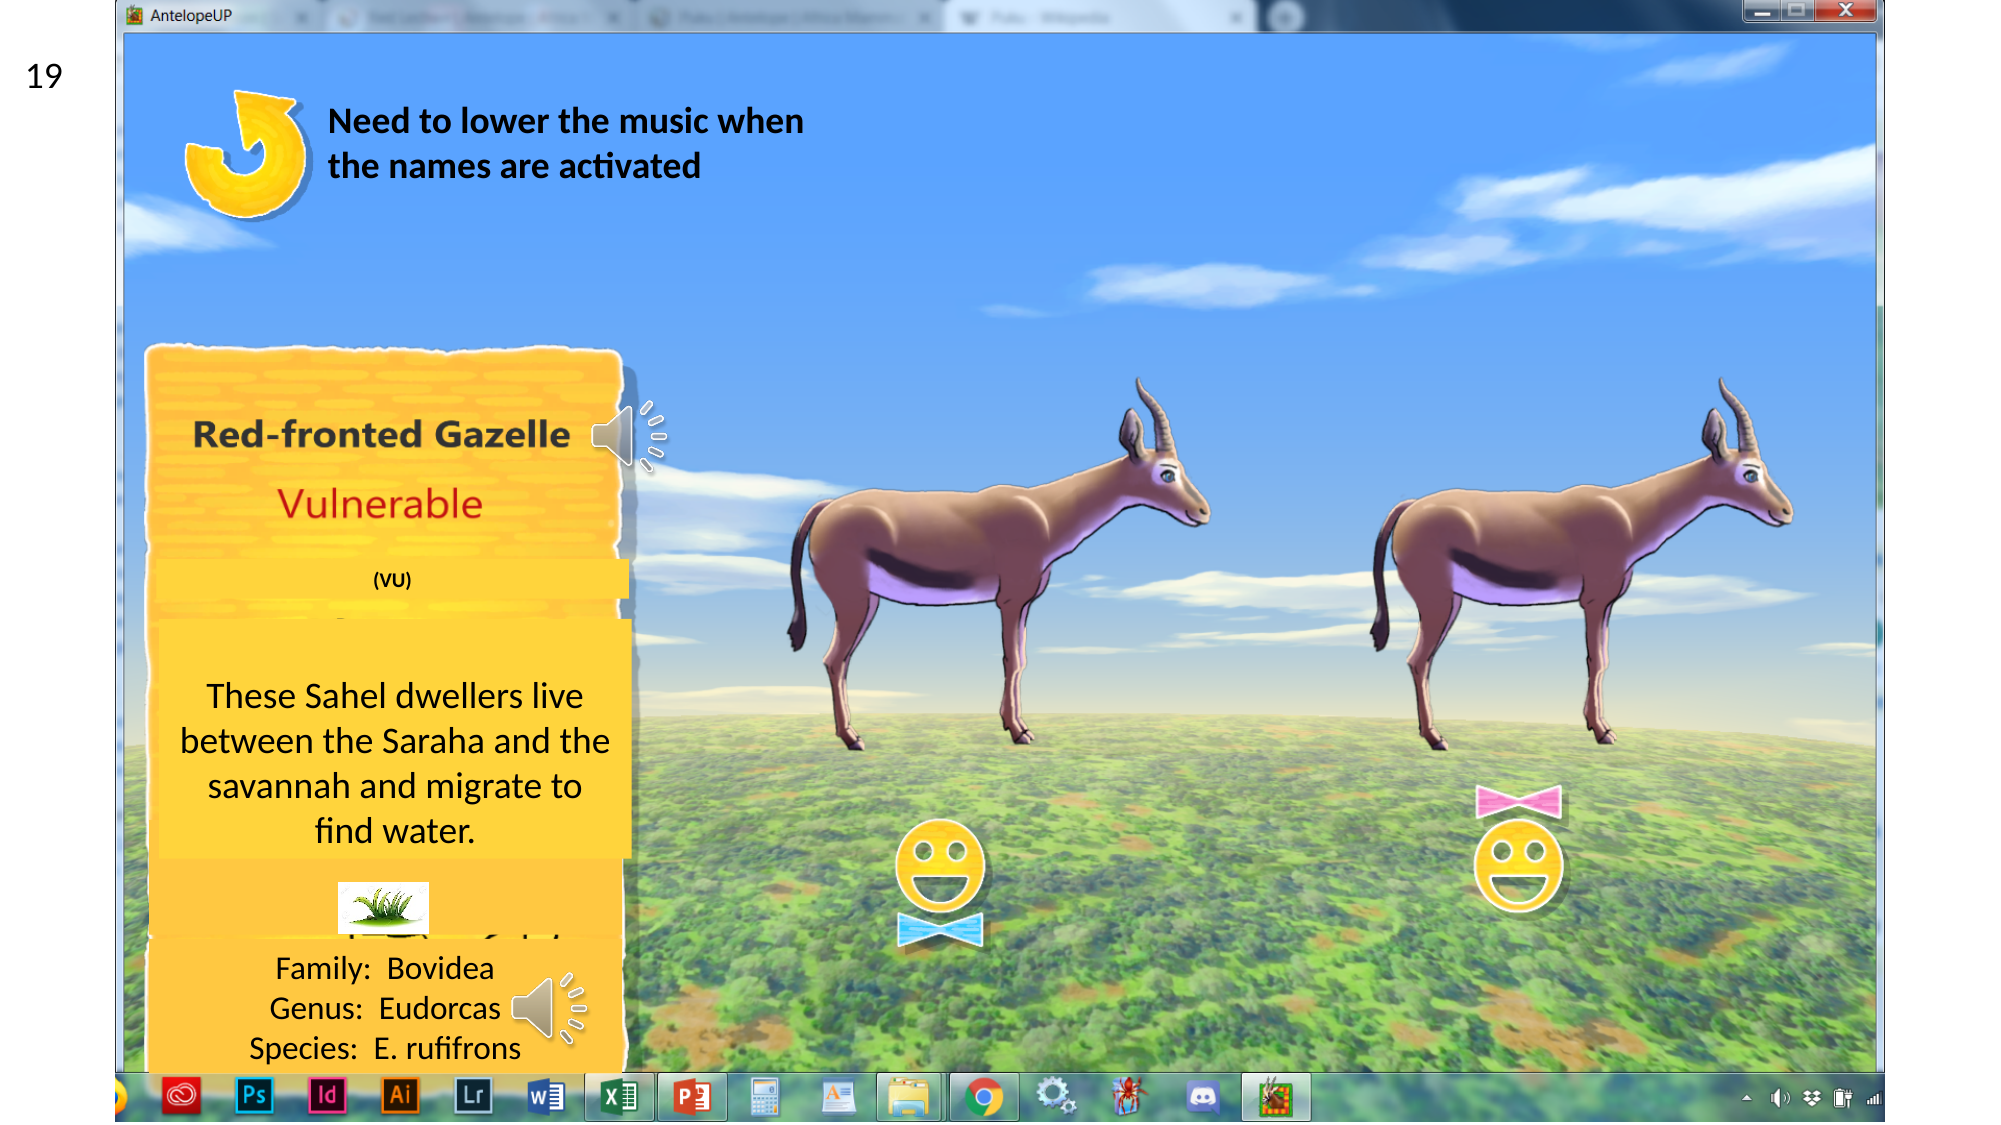

19
Need to lower the music when the names are activated
(VU)
These Sahel dwellers live between the Saraha and the savannah and migrate to find water.
Herbivore
Family: Bovidea
Genus: Eudorcas
Species: E. rufifrons